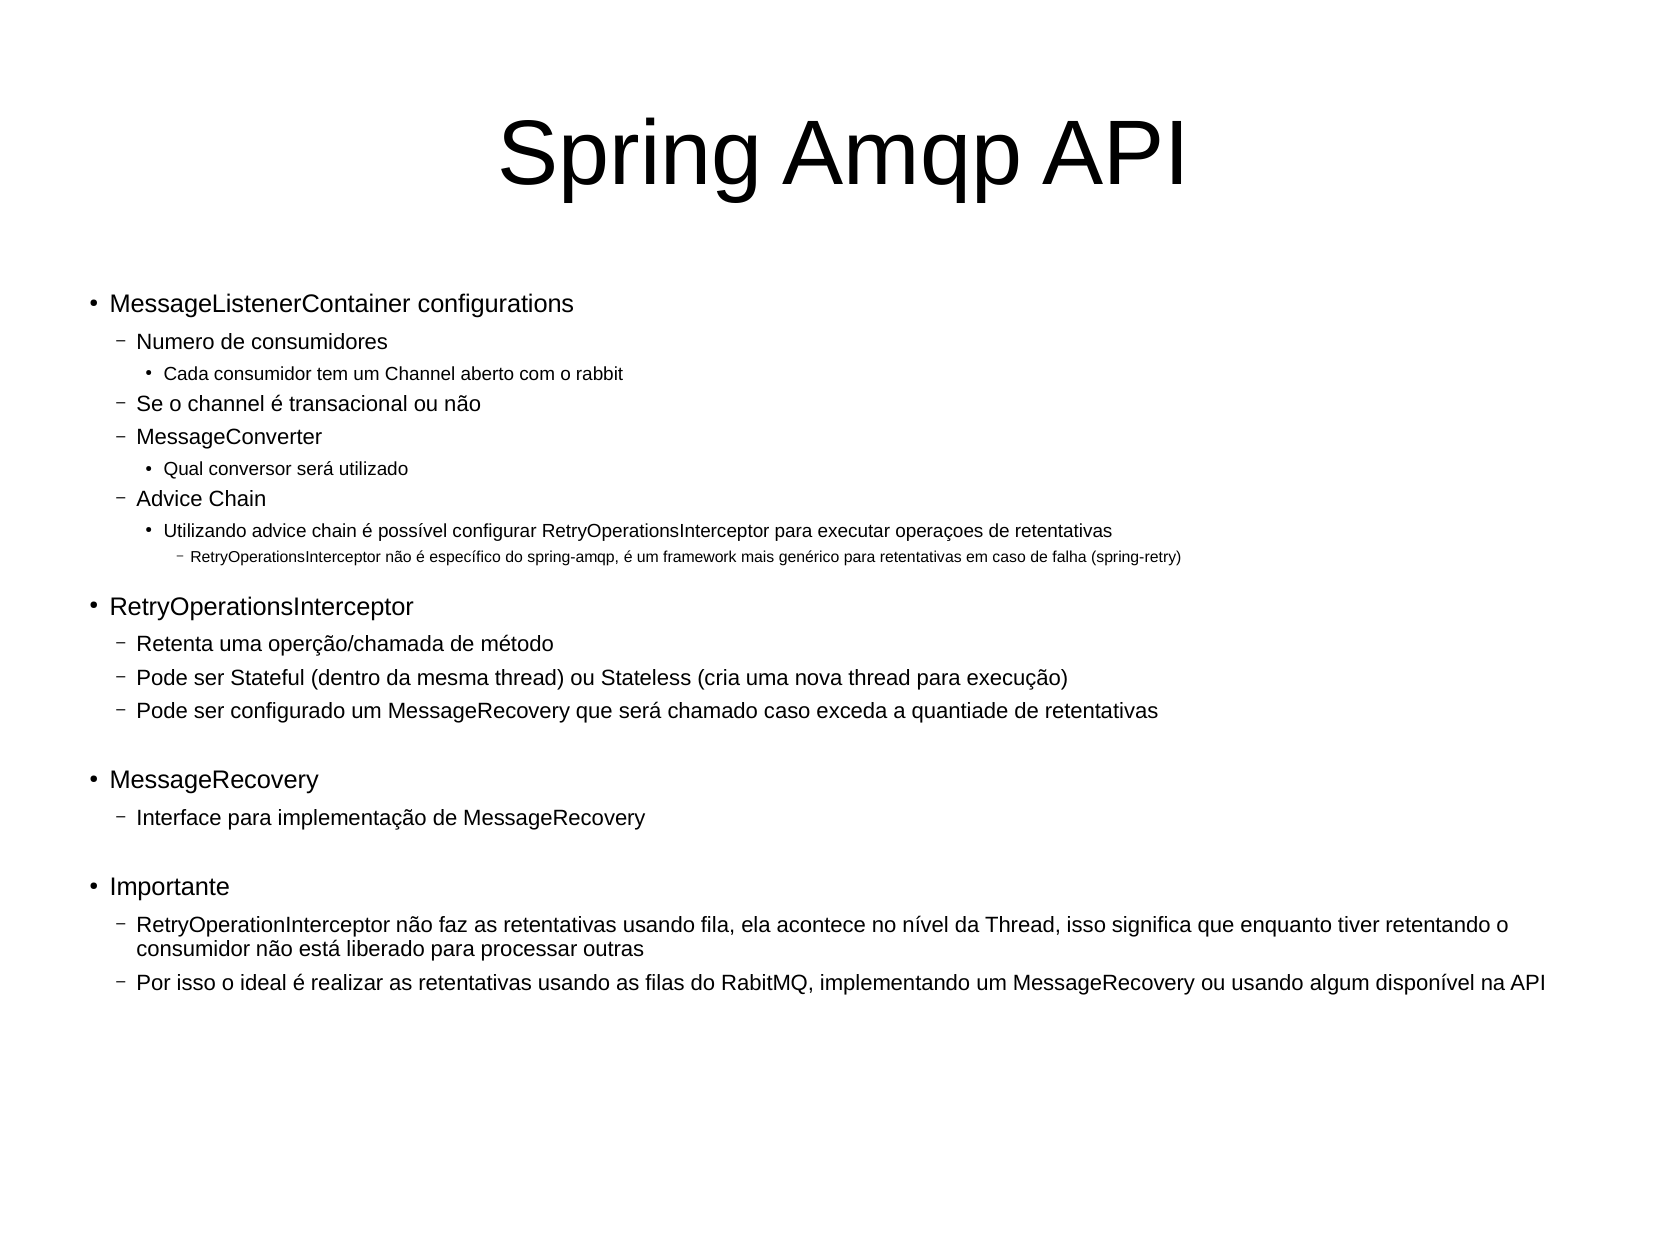

# Spring Amqp API
MessageListenerContainer configurations
Numero de consumidores
Cada consumidor tem um Channel aberto com o rabbit
Se o channel é transacional ou não
MessageConverter
Qual conversor será utilizado
Advice Chain
Utilizando advice chain é possível configurar RetryOperationsInterceptor para executar operaçoes de retentativas
RetryOperationsInterceptor não é específico do spring-amqp, é um framework mais genérico para retentativas em caso de falha (spring-retry)
RetryOperationsInterceptor
Retenta uma operção/chamada de método
Pode ser Stateful (dentro da mesma thread) ou Stateless (cria uma nova thread para execução)
Pode ser configurado um MessageRecovery que será chamado caso exceda a quantiade de retentativas
MessageRecovery
Interface para implementação de MessageRecovery
Importante
RetryOperationInterceptor não faz as retentativas usando fila, ela acontece no nível da Thread, isso significa que enquanto tiver retentando o consumidor não está liberado para processar outras
Por isso o ideal é realizar as retentativas usando as filas do RabitMQ, implementando um MessageRecovery ou usando algum disponível na API